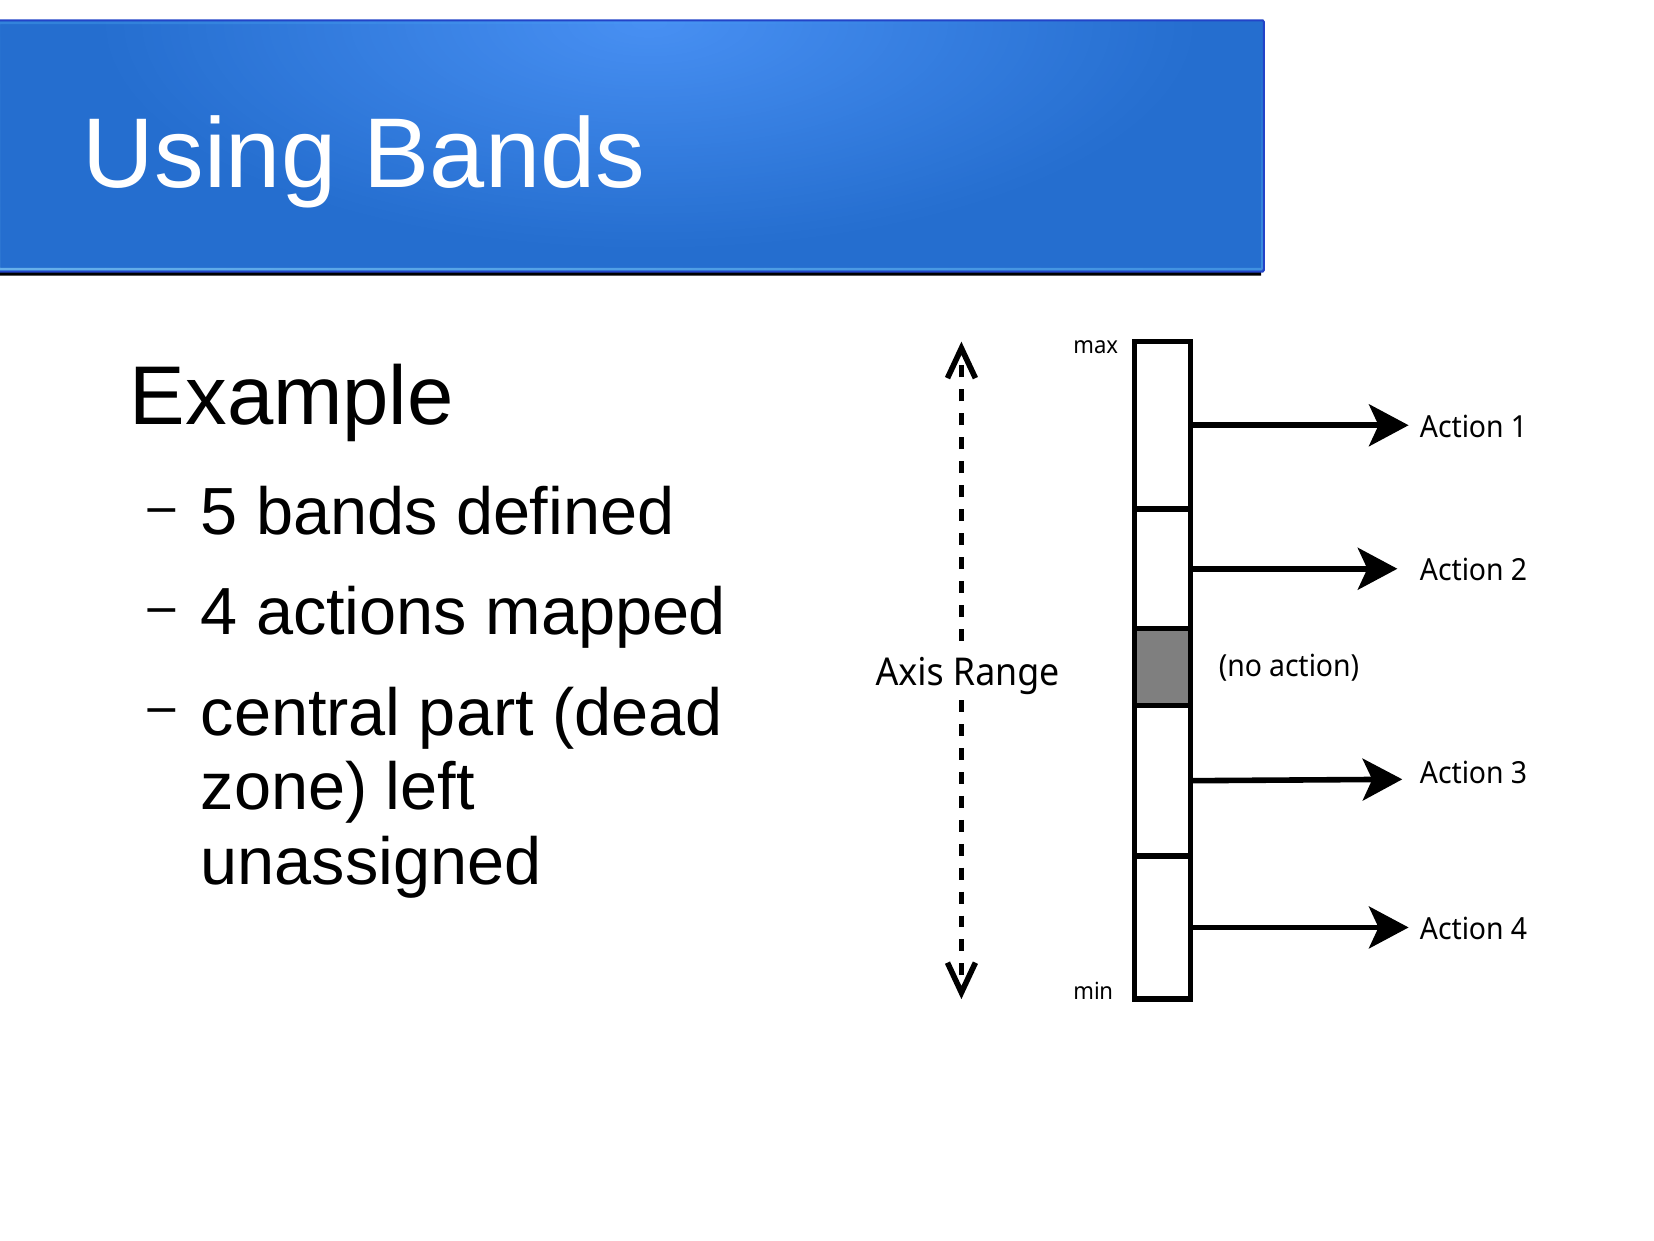

# Using Bands
Example
5 bands defined
4 actions mapped
central part (dead zone) left unassigned